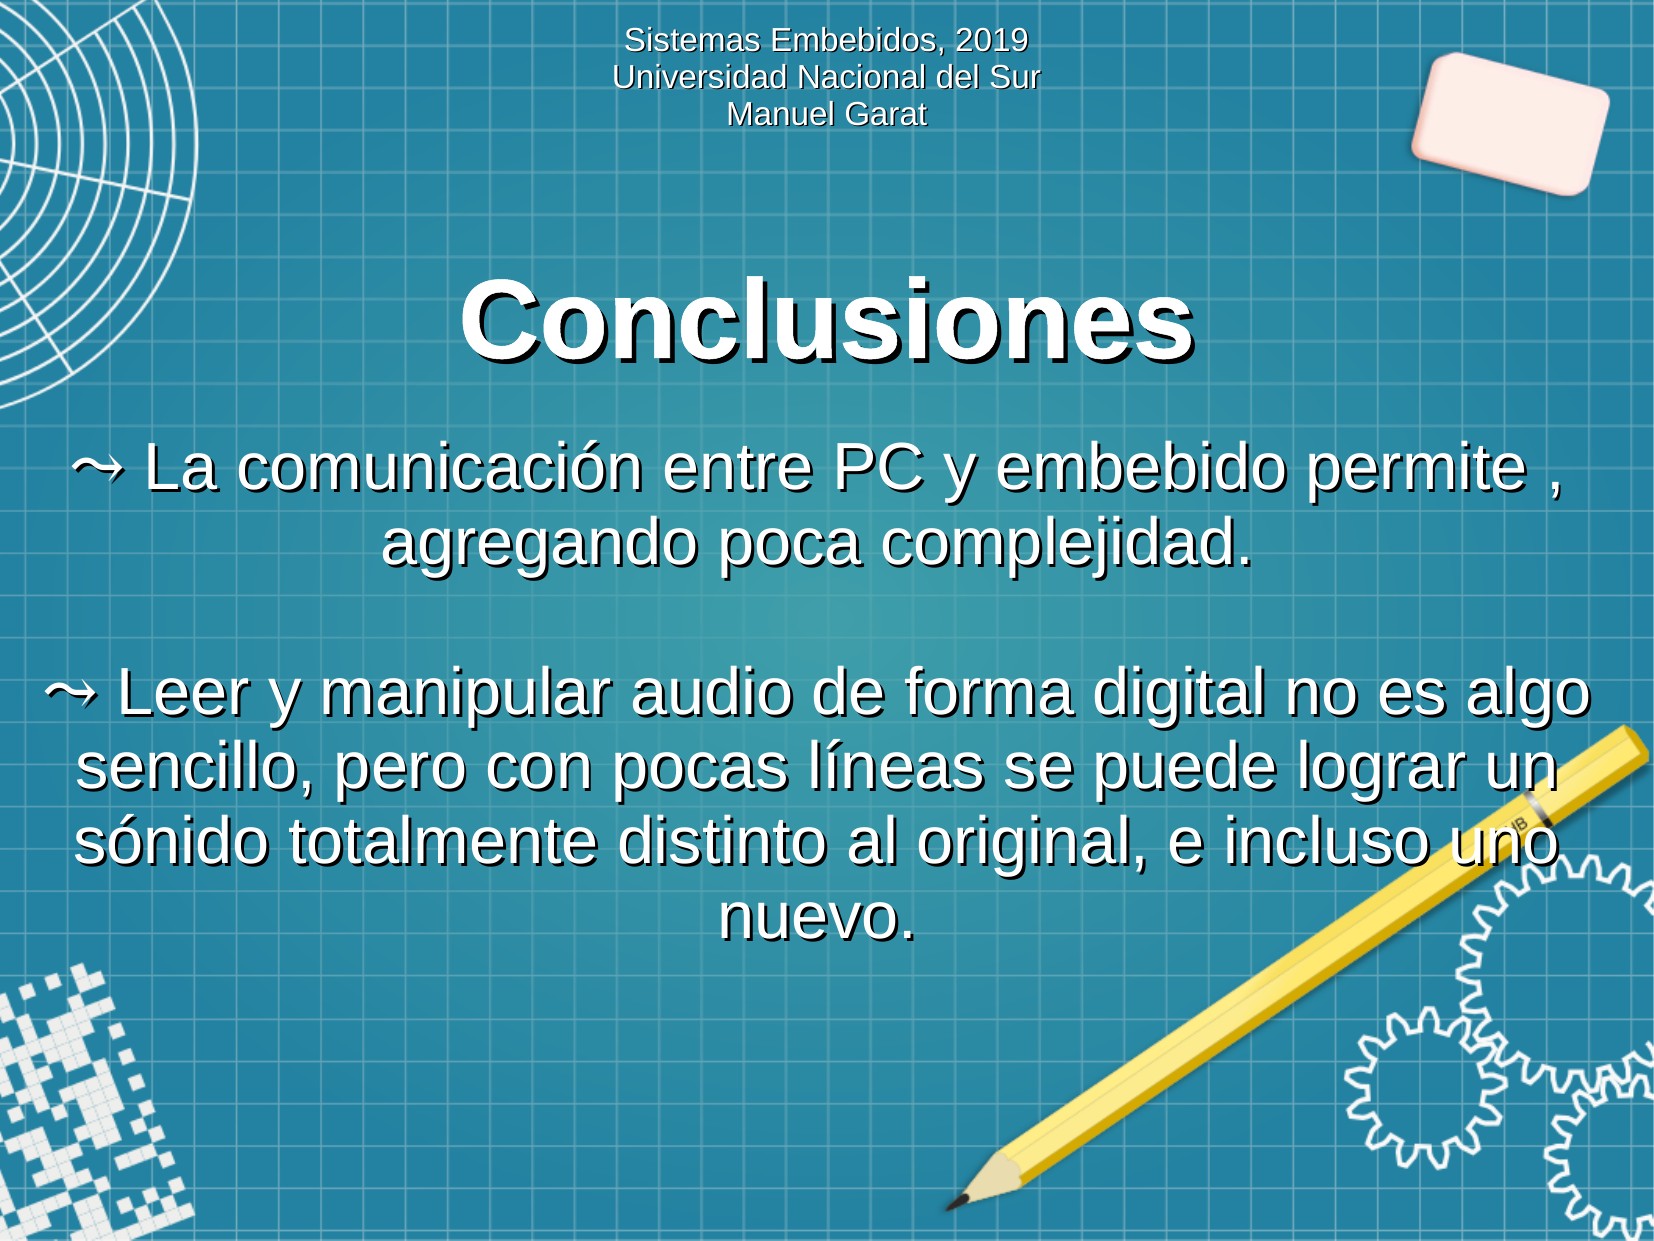

Sistemas Embebidos, 2019
Universidad Nacional del Sur
Manuel Garat
# Conclusiones
⤳ La comunicación entre PC y embebido permite , agregando poca complejidad.
⤳ Leer y manipular audio de forma digital no es algo sencillo, pero con pocas líneas se puede lograr un sónido totalmente distinto al original, e incluso uno nuevo.